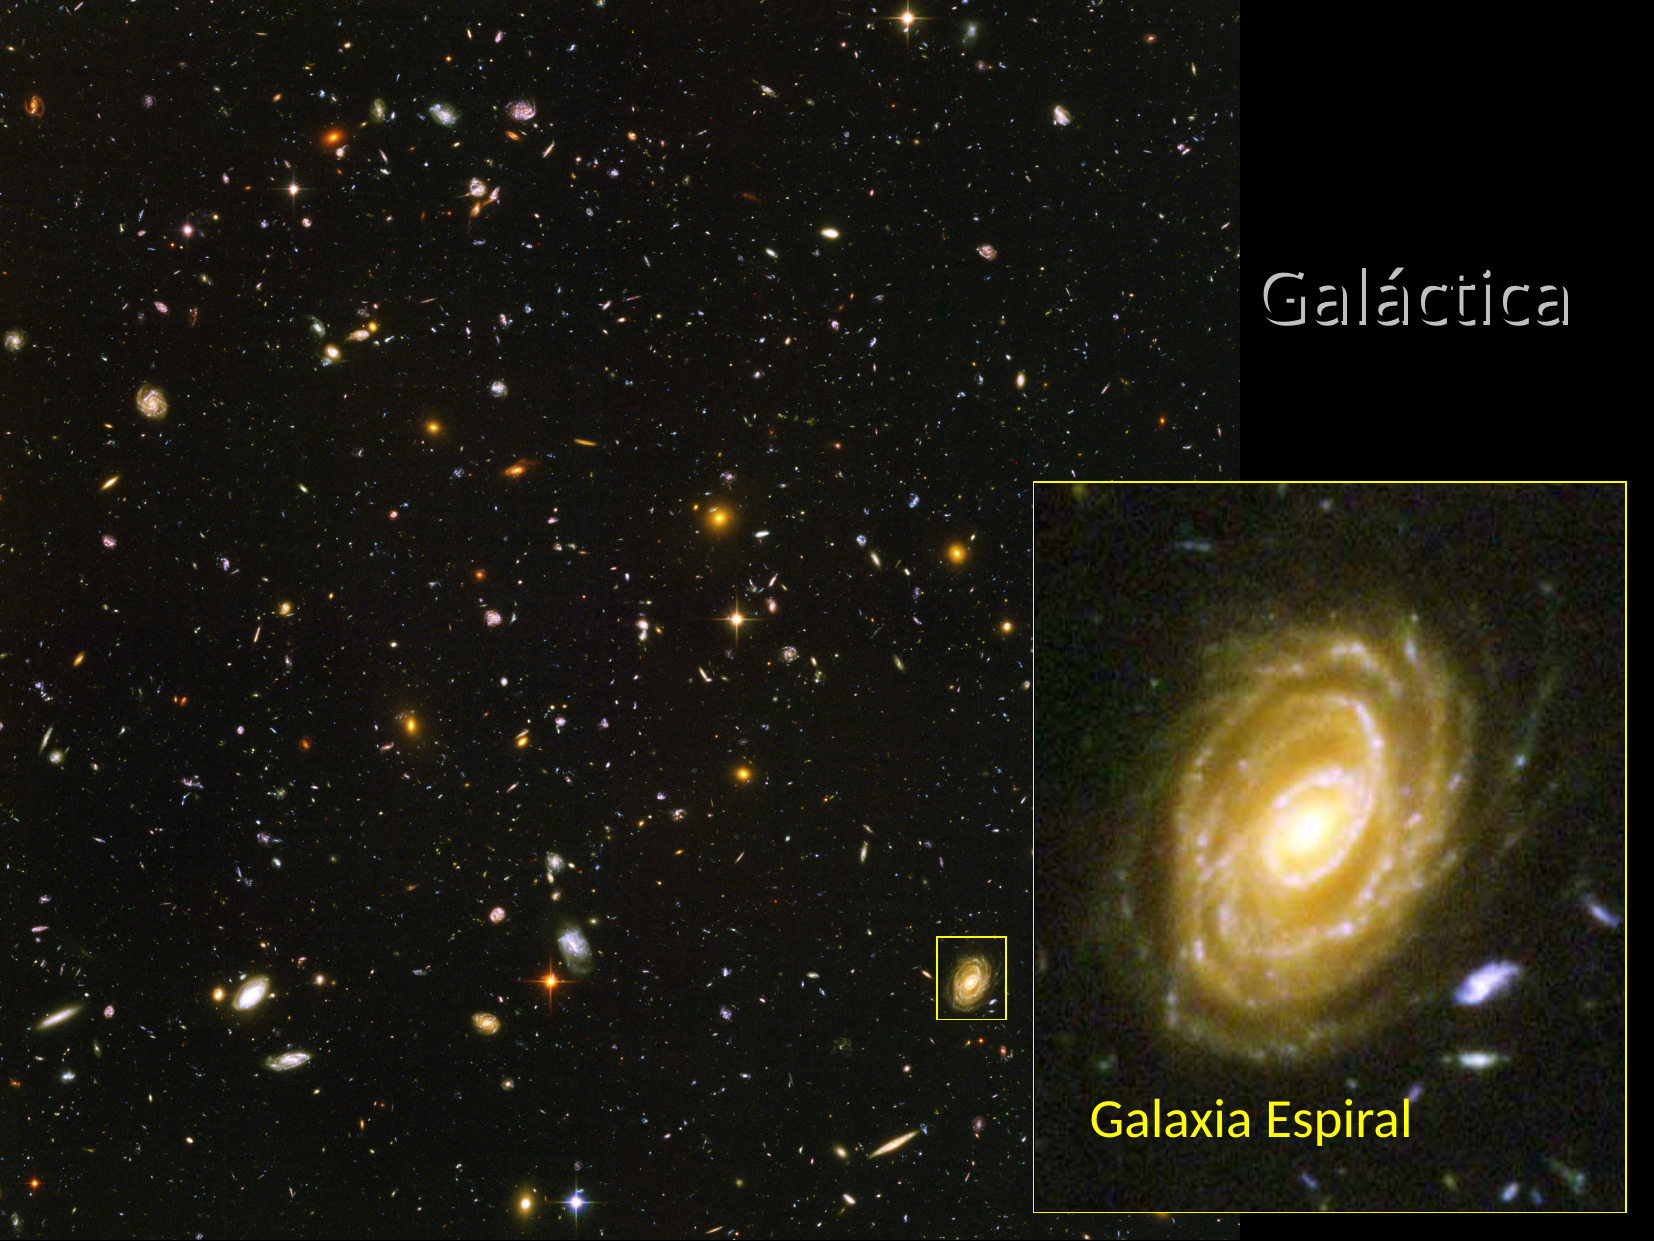

# Clasificación Galáctica
Galaxia Espiral
H. Asorey - Física IV B
21